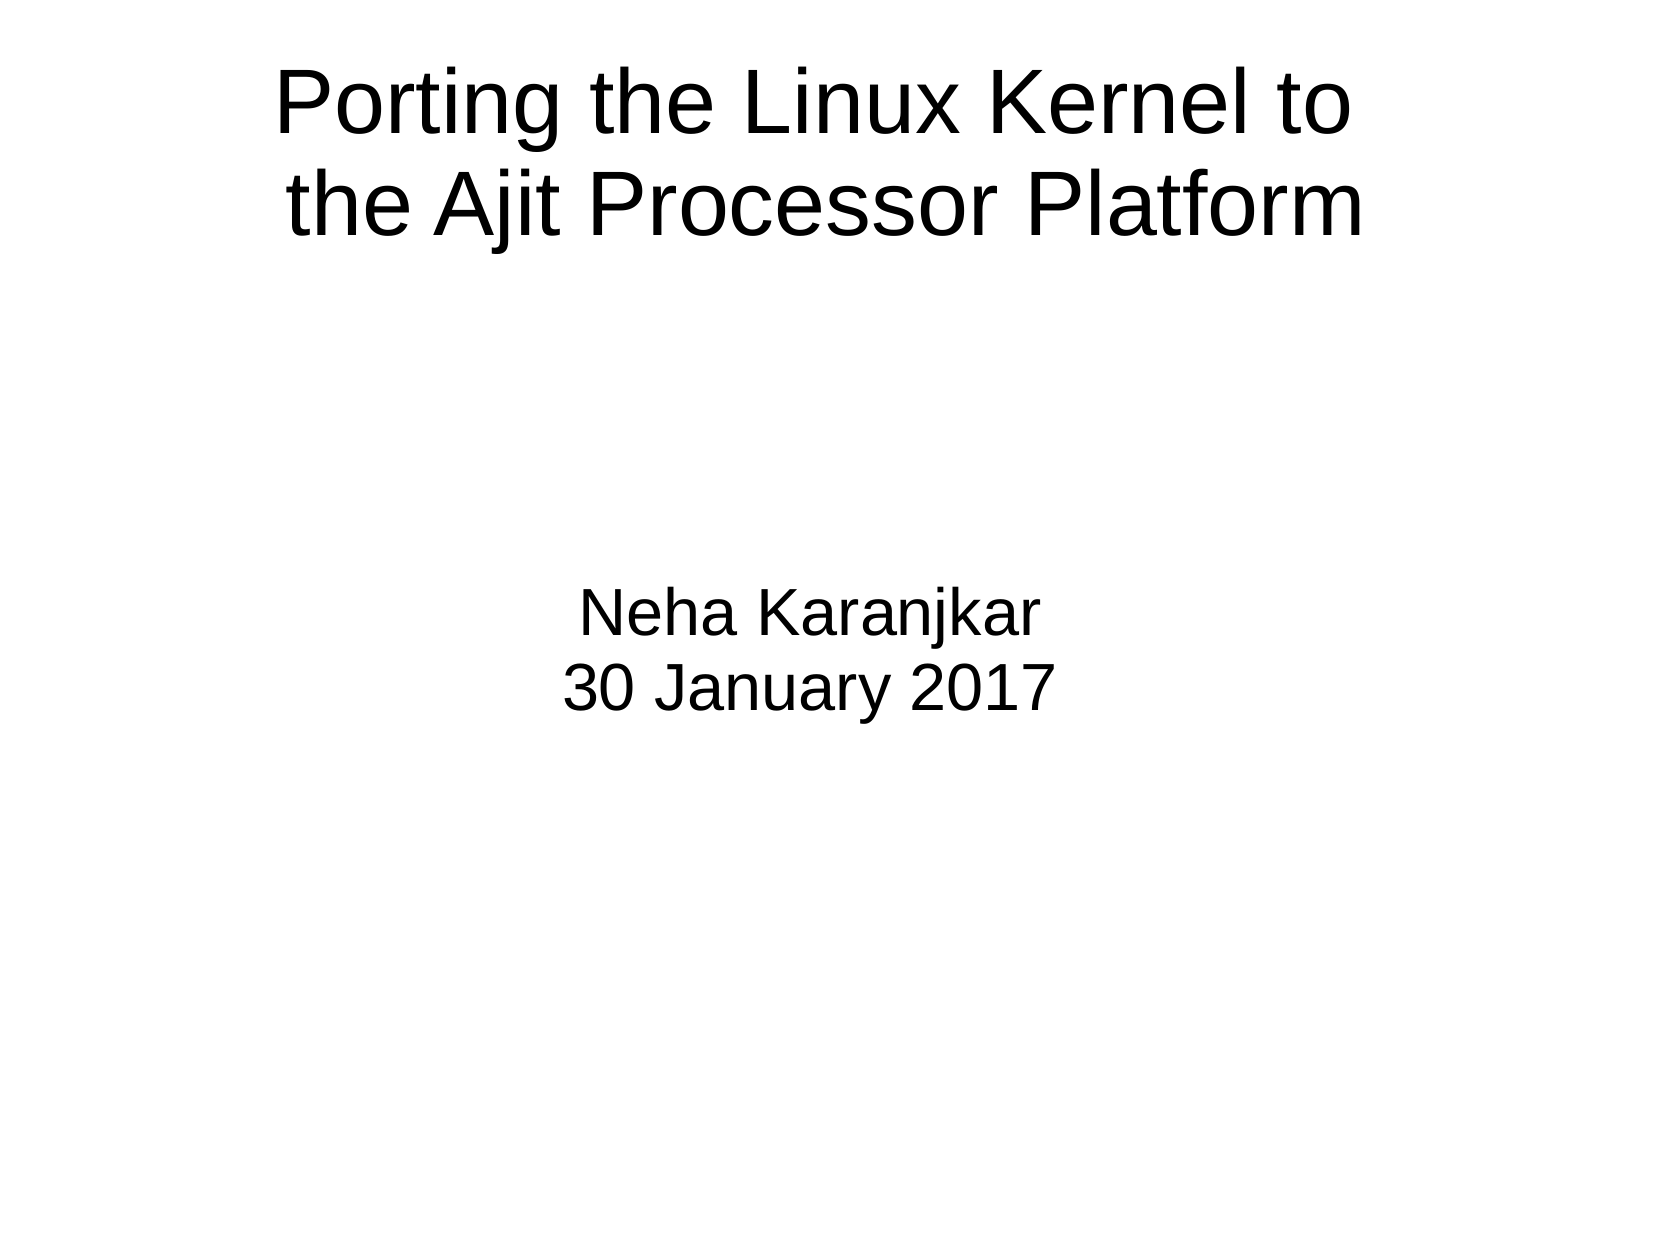

# Porting the Linux Kernel to the Ajit Processor Platform
Neha Karanjkar
30 January 2017